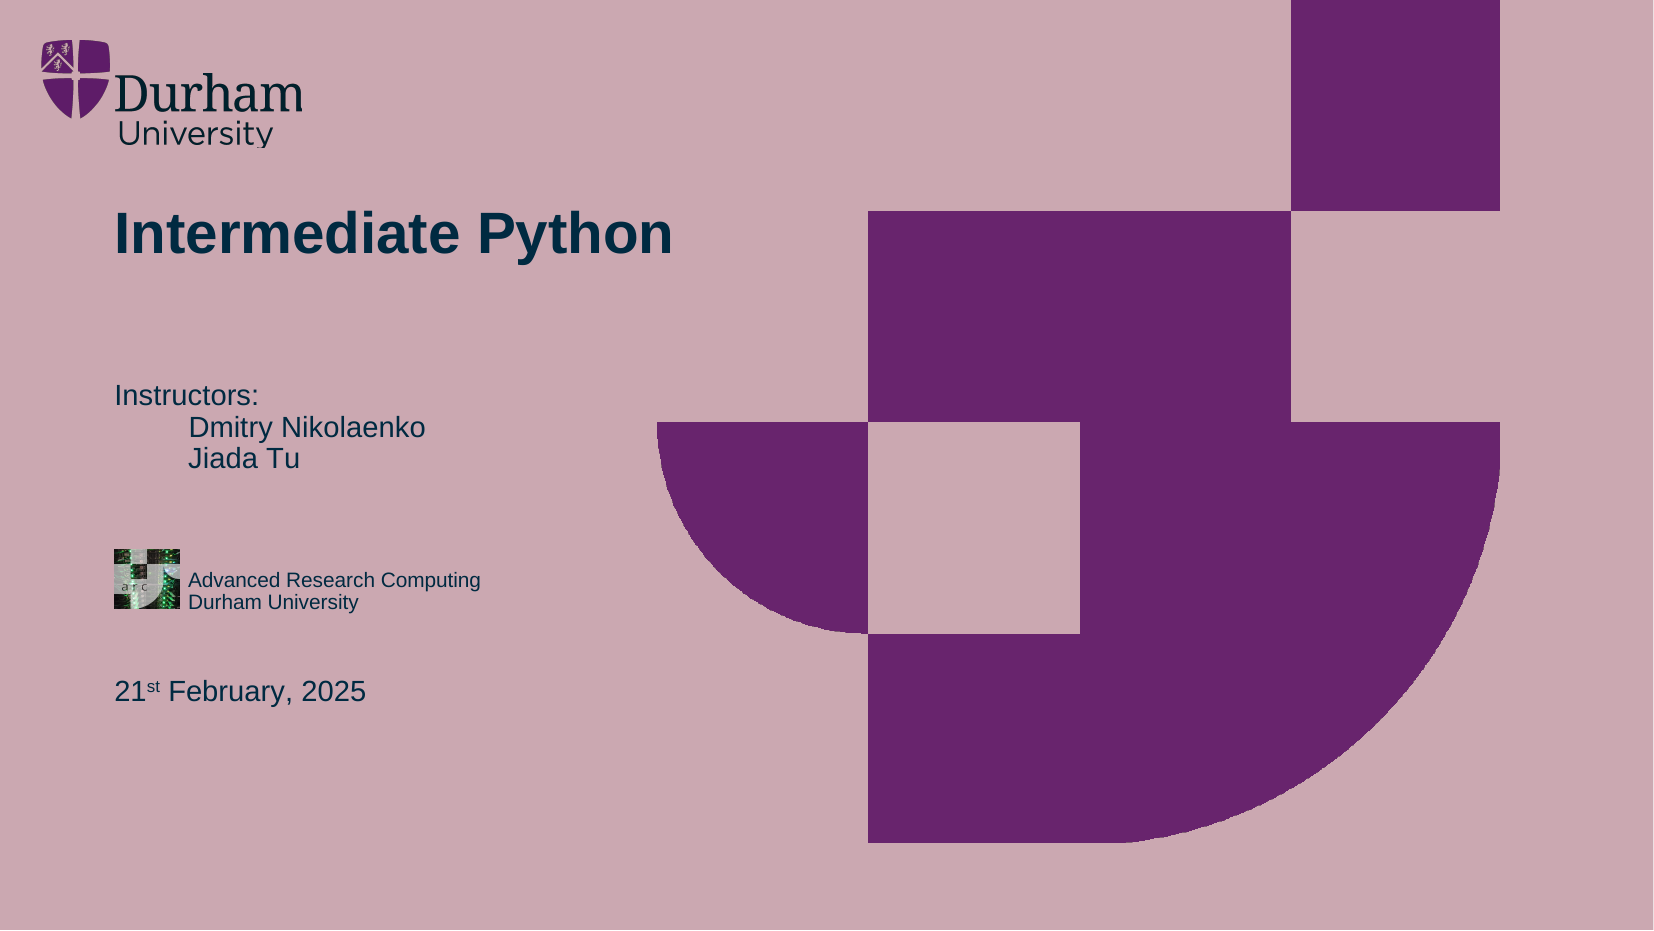

Intermediate Python
Instructors:
 Dmitry Nikolaenko
	Jiada Tu
	Advanced Research Computing
	Durham University
21st February, 2025